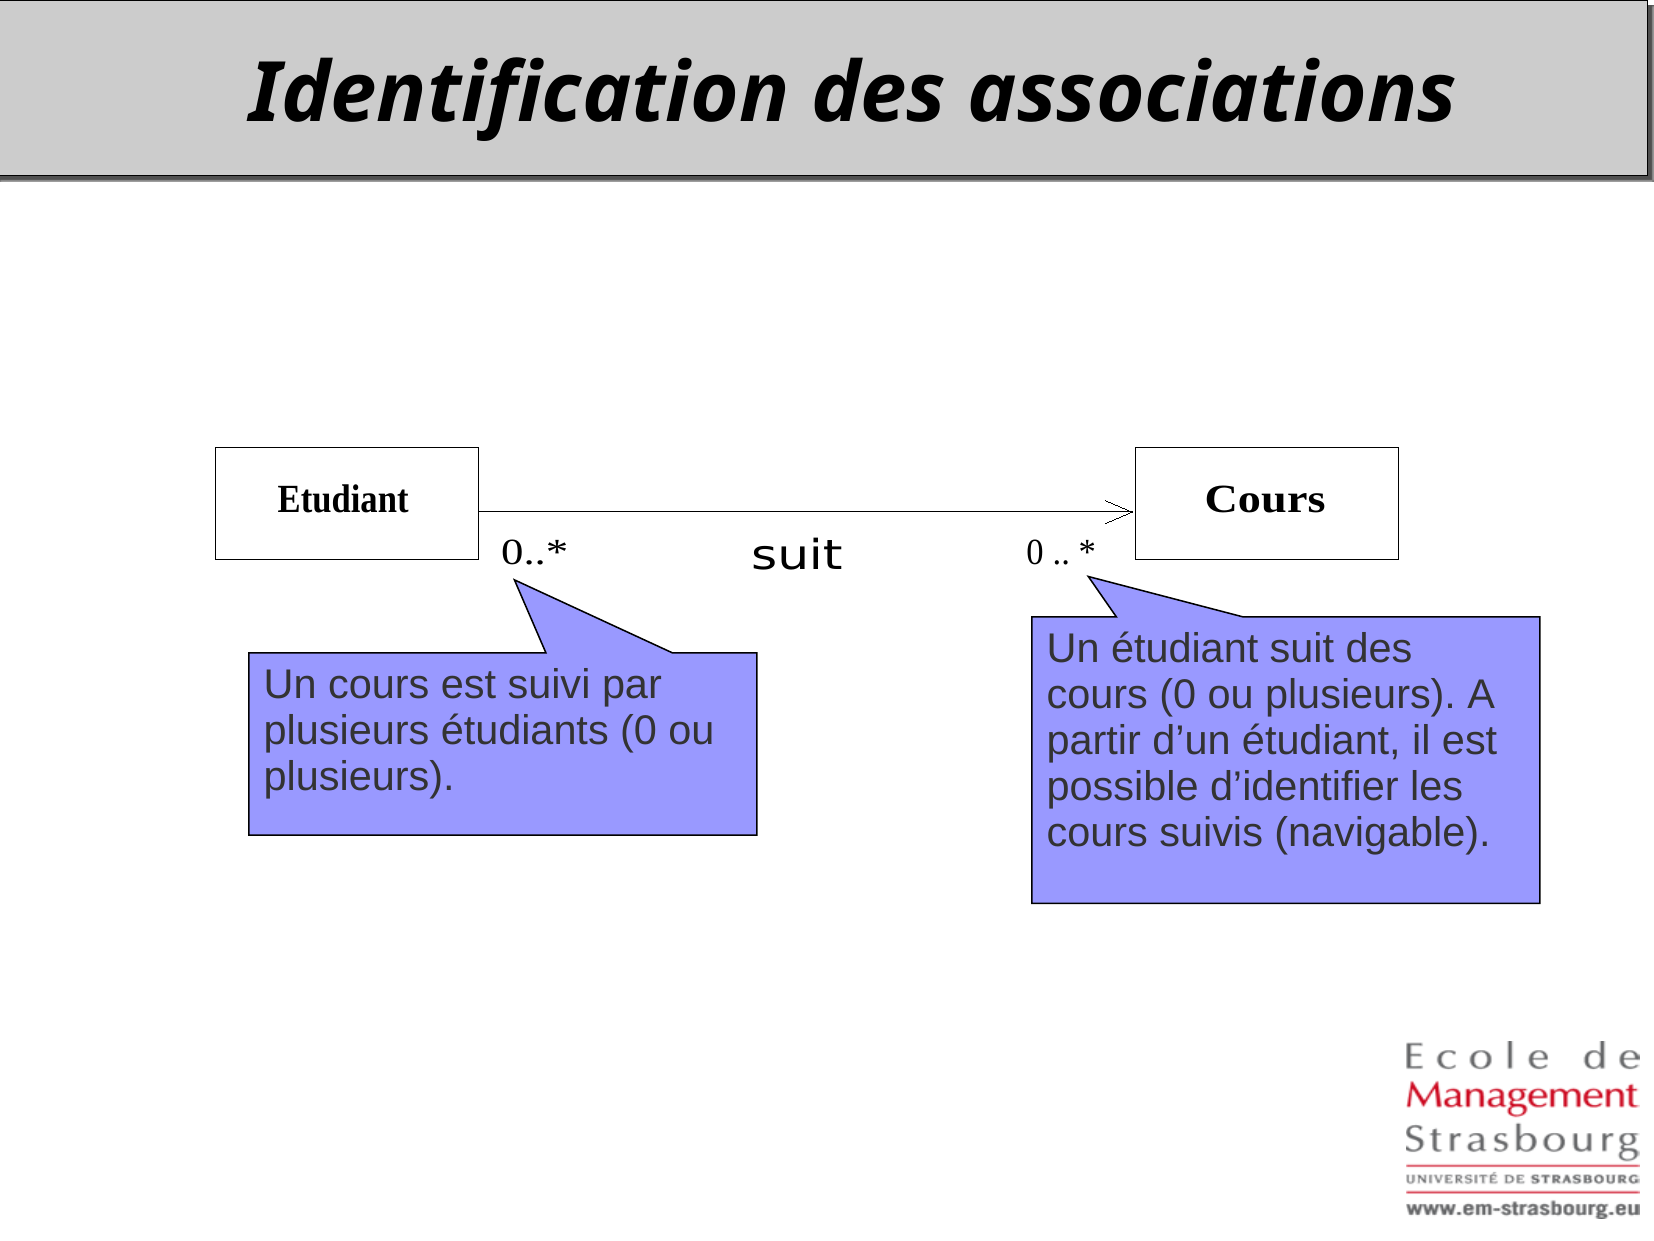

# Identification des associations
Etudiant
Cours
0..*
suit
0 .. *
Un étudiant suit des cours (0 ou plusieurs). A partir d’un étudiant, il est possible d’identifier les cours suivis (navigable).
Un cours est suivi par plusieurs étudiants (0 ou plusieurs).